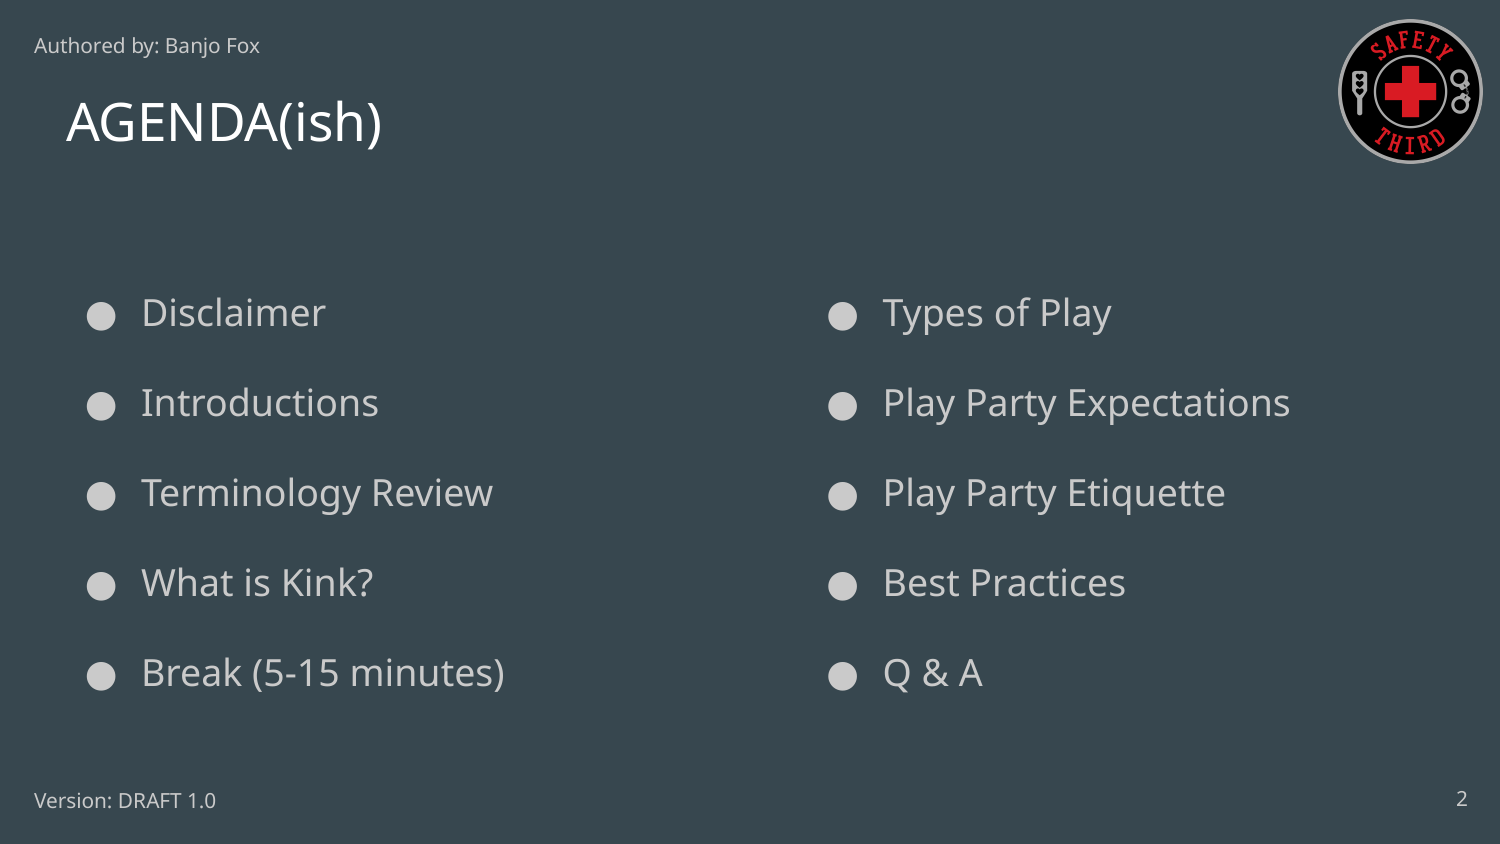

# AGENDA(ish)
Disclaimer
Introductions
Terminology Review
What is Kink?
Break (5-15 minutes)
Types of Play
Play Party Expectations
Play Party Etiquette
Best Practices
Q & A